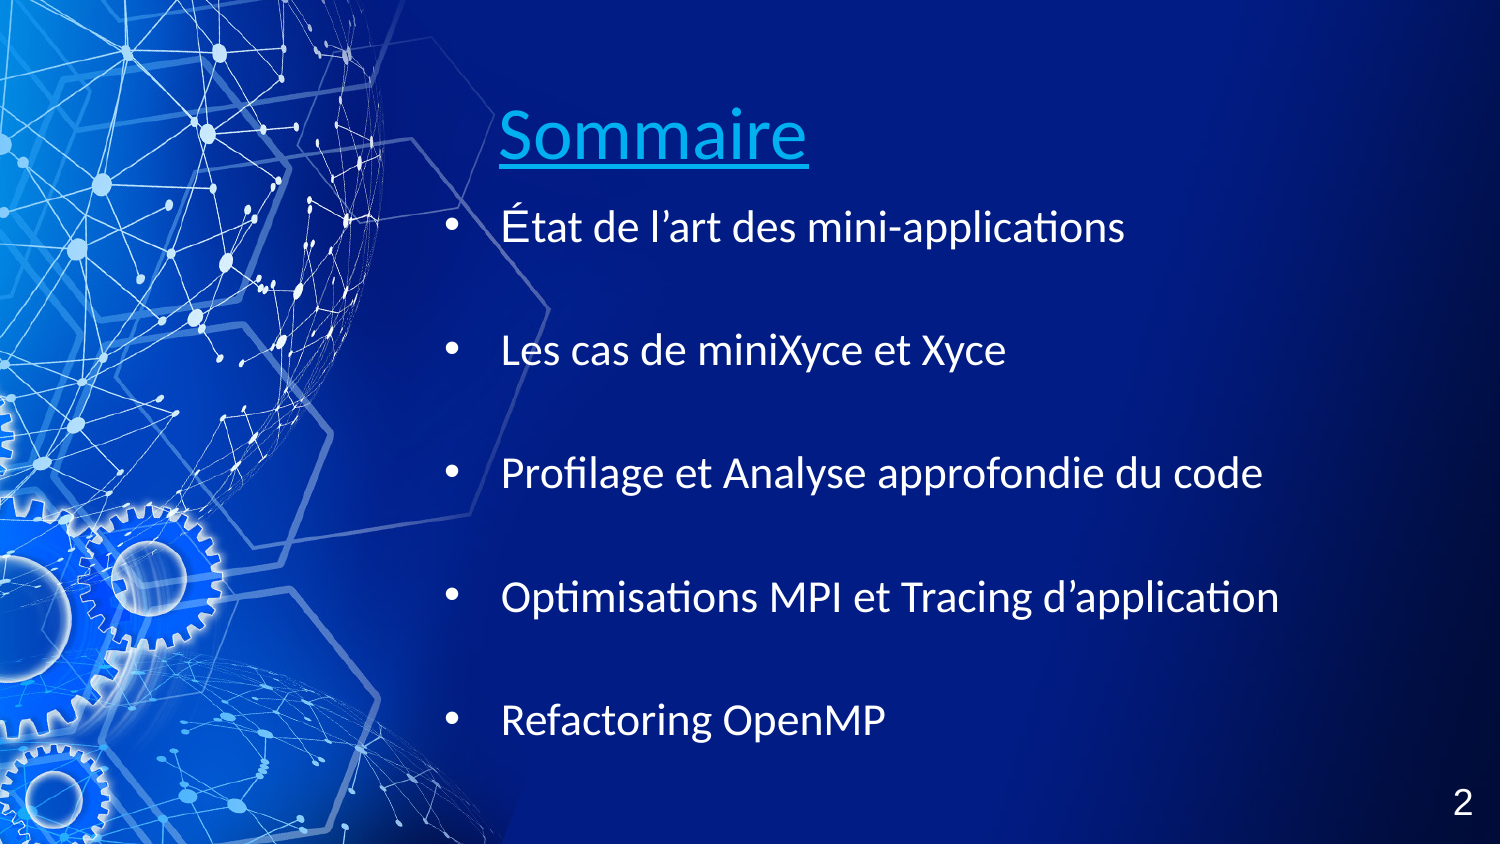

# Sommaire
État de l’art des mini-applications
Les cas de miniXyce et Xyce
Profilage et Analyse approfondie du code
Optimisations MPI et Tracing d’application
Refactoring OpenMP
2